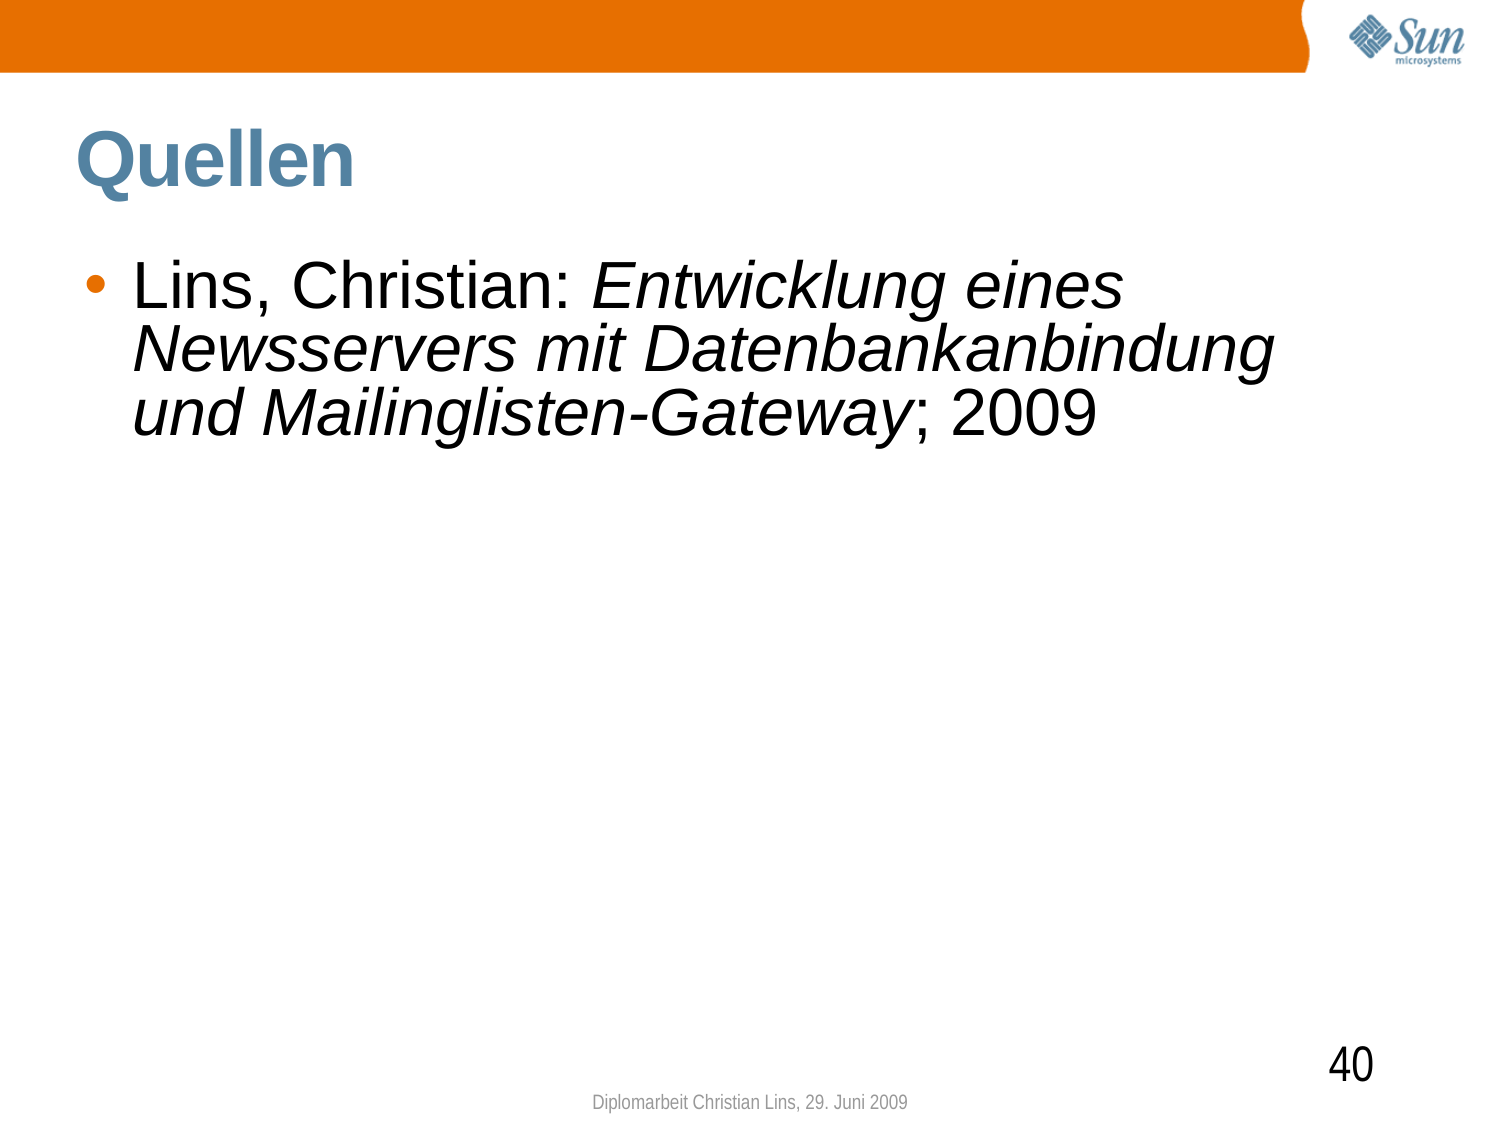

# Quellen
Lins, Christian: Entwicklung eines Newsservers mit Datenbankanbindung und Mailinglisten-Gateway; 2009